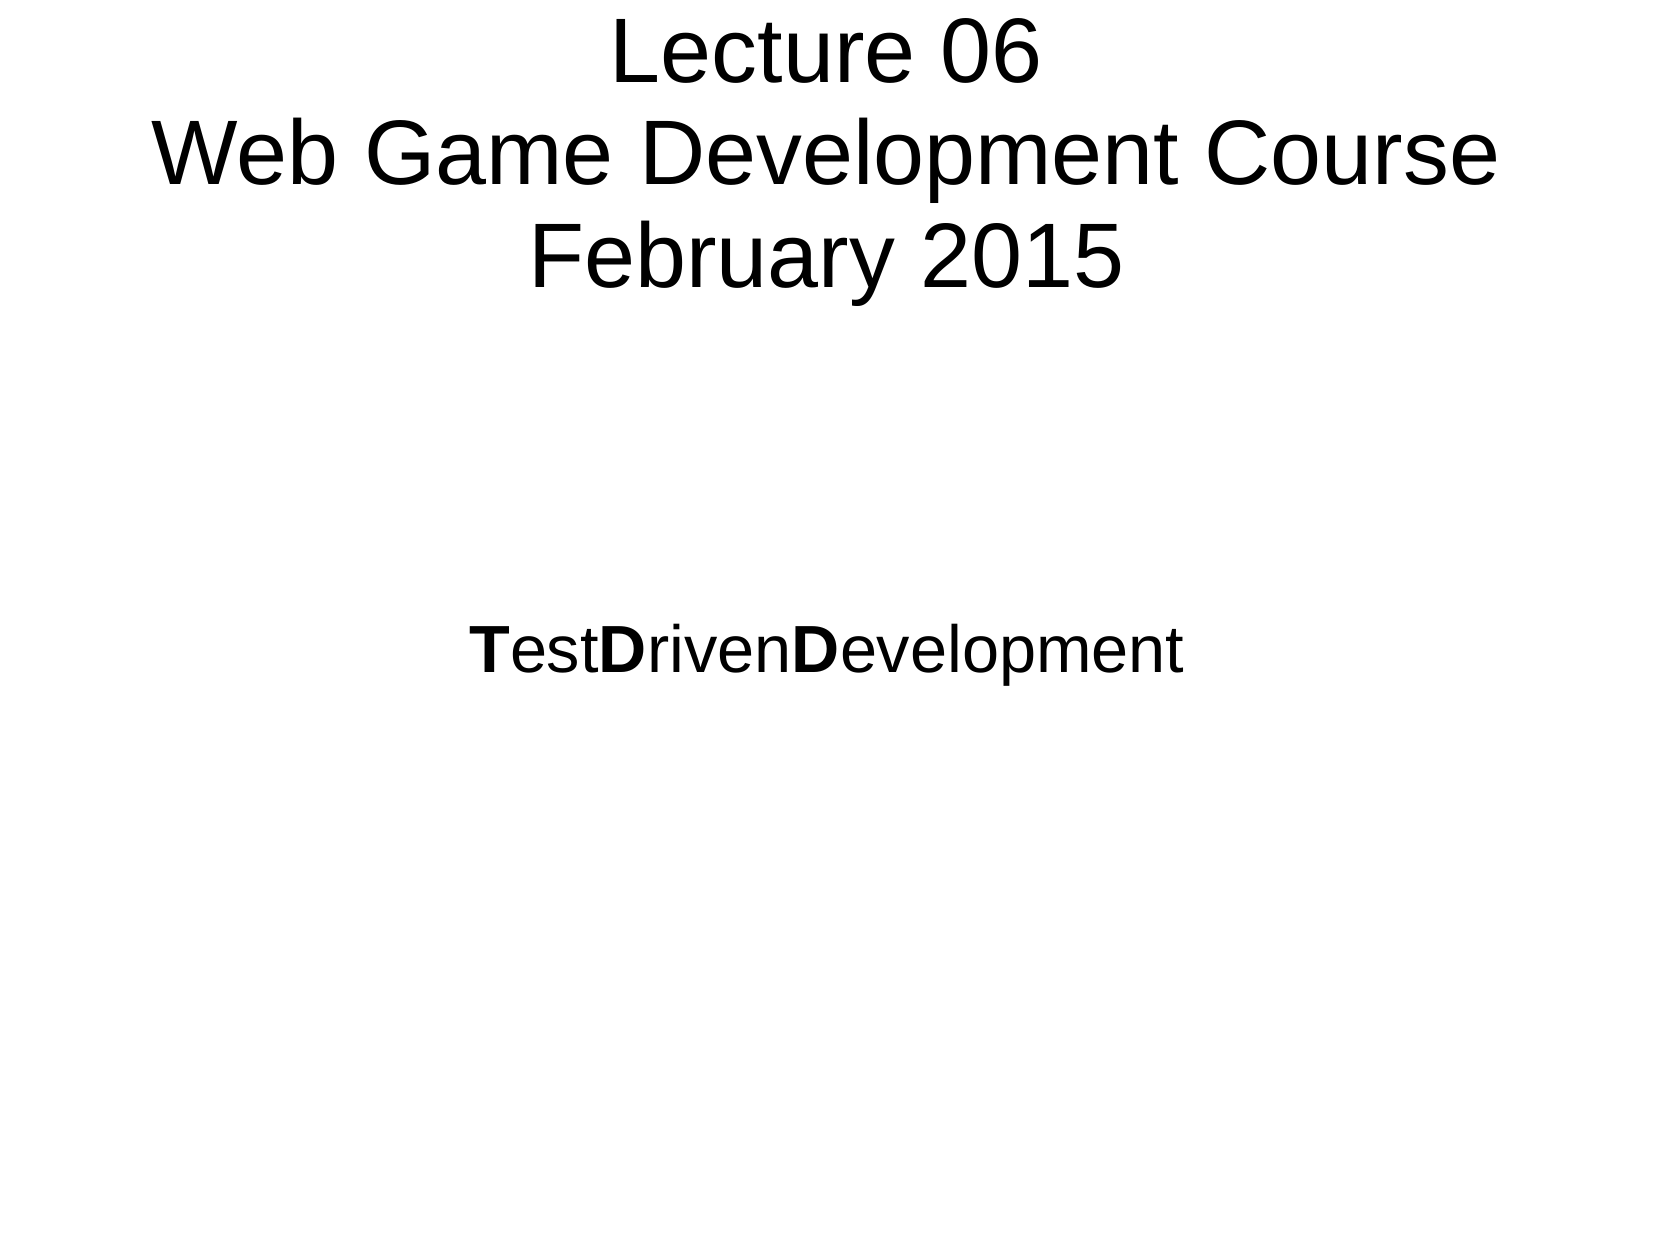

# Lecture 06 Web Game Development Course February 2015
TestDrivenDevelopment